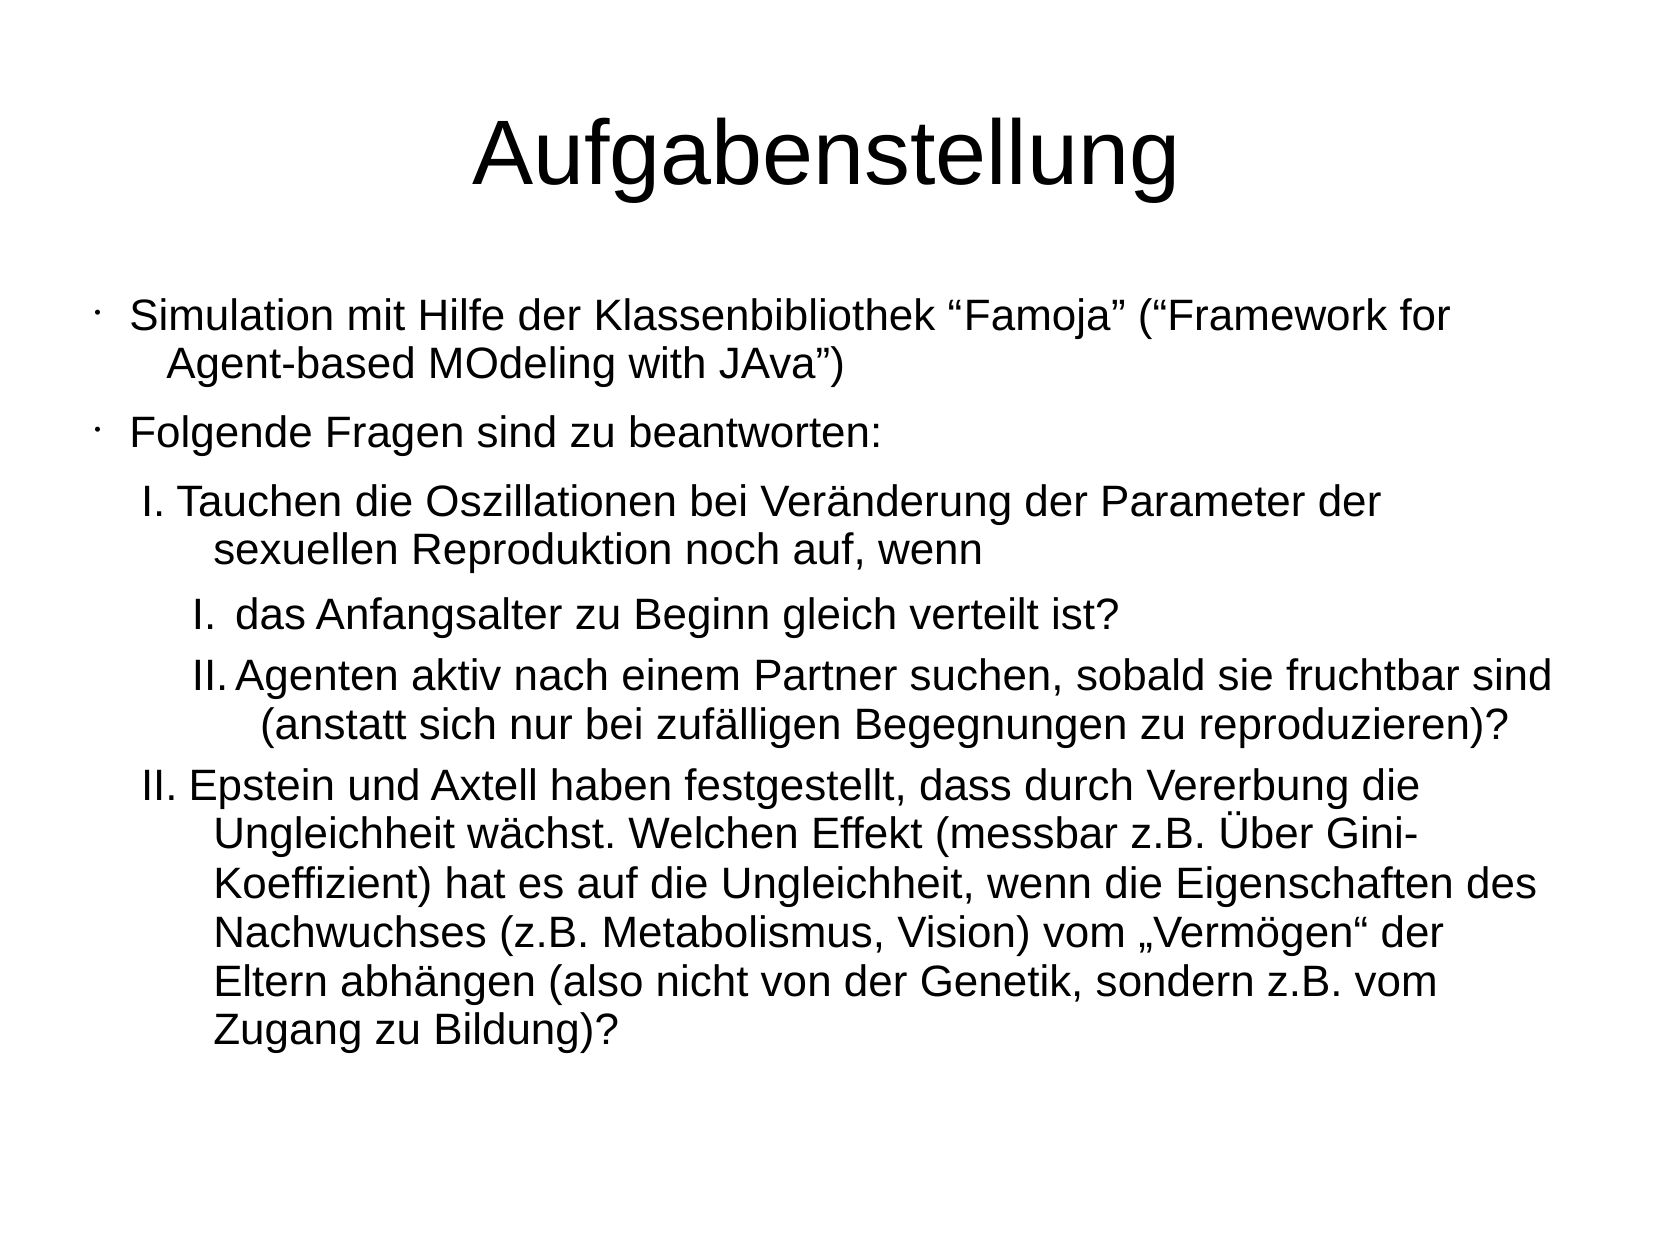

# Aufgabenstellung
Simulation mit Hilfe der Klassenbibliothek “Famoja” (“Framework for Agent-based MOdeling with JAva”)
Folgende Fragen sind zu beantworten:
Tauchen die Oszillationen bei Veränderung der Parameter der sexuellen Reproduktion noch auf, wenn
 das Anfangsalter zu Beginn gleich verteilt ist?
 Agenten aktiv nach einem Partner suchen, sobald sie fruchtbar sind (anstatt sich nur bei zufälligen Begegnungen zu reproduzieren)?
 Epstein und Axtell haben festgestellt, dass durch Vererbung die Ungleichheit wächst. Welchen Effekt (messbar z.B. Über Gini-Koeffizient) hat es auf die Ungleichheit, wenn die Eigenschaften des Nachwuchses (z.B. Metabolismus, Vision) vom „Vermögen“ der Eltern abhängen (also nicht von der Genetik, sondern z.B. vom Zugang zu Bildung)?